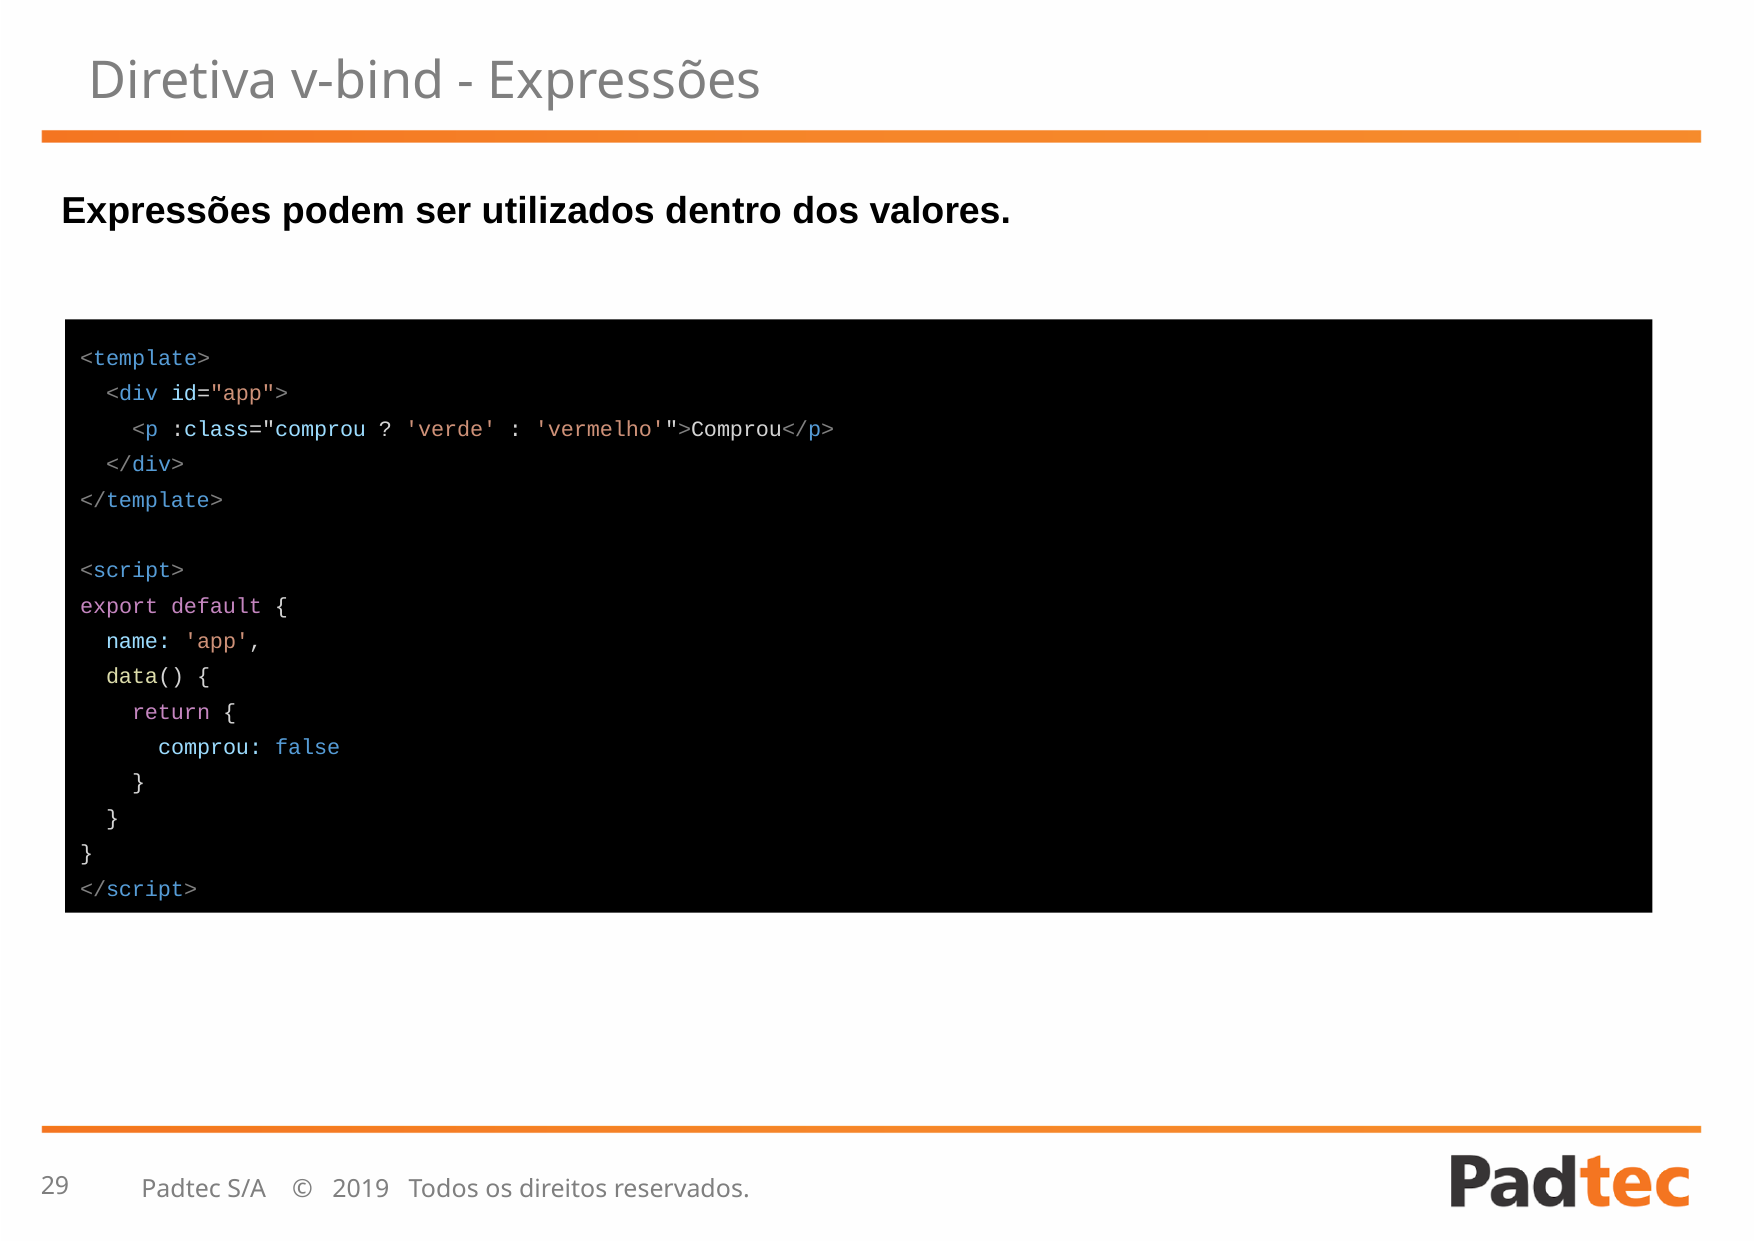

# Diretiva v-bind - Expressões
Expressões podem ser utilizados dentro dos valores.
<template>
 <div id="app">
 <p :class="comprou ? 'verde' : 'vermelho'">Comprou</p>
 </div>
</template>
<script>
export default {
 name: 'app',
 data() {
 return {
 comprou: false
 }
 }
}
</script>